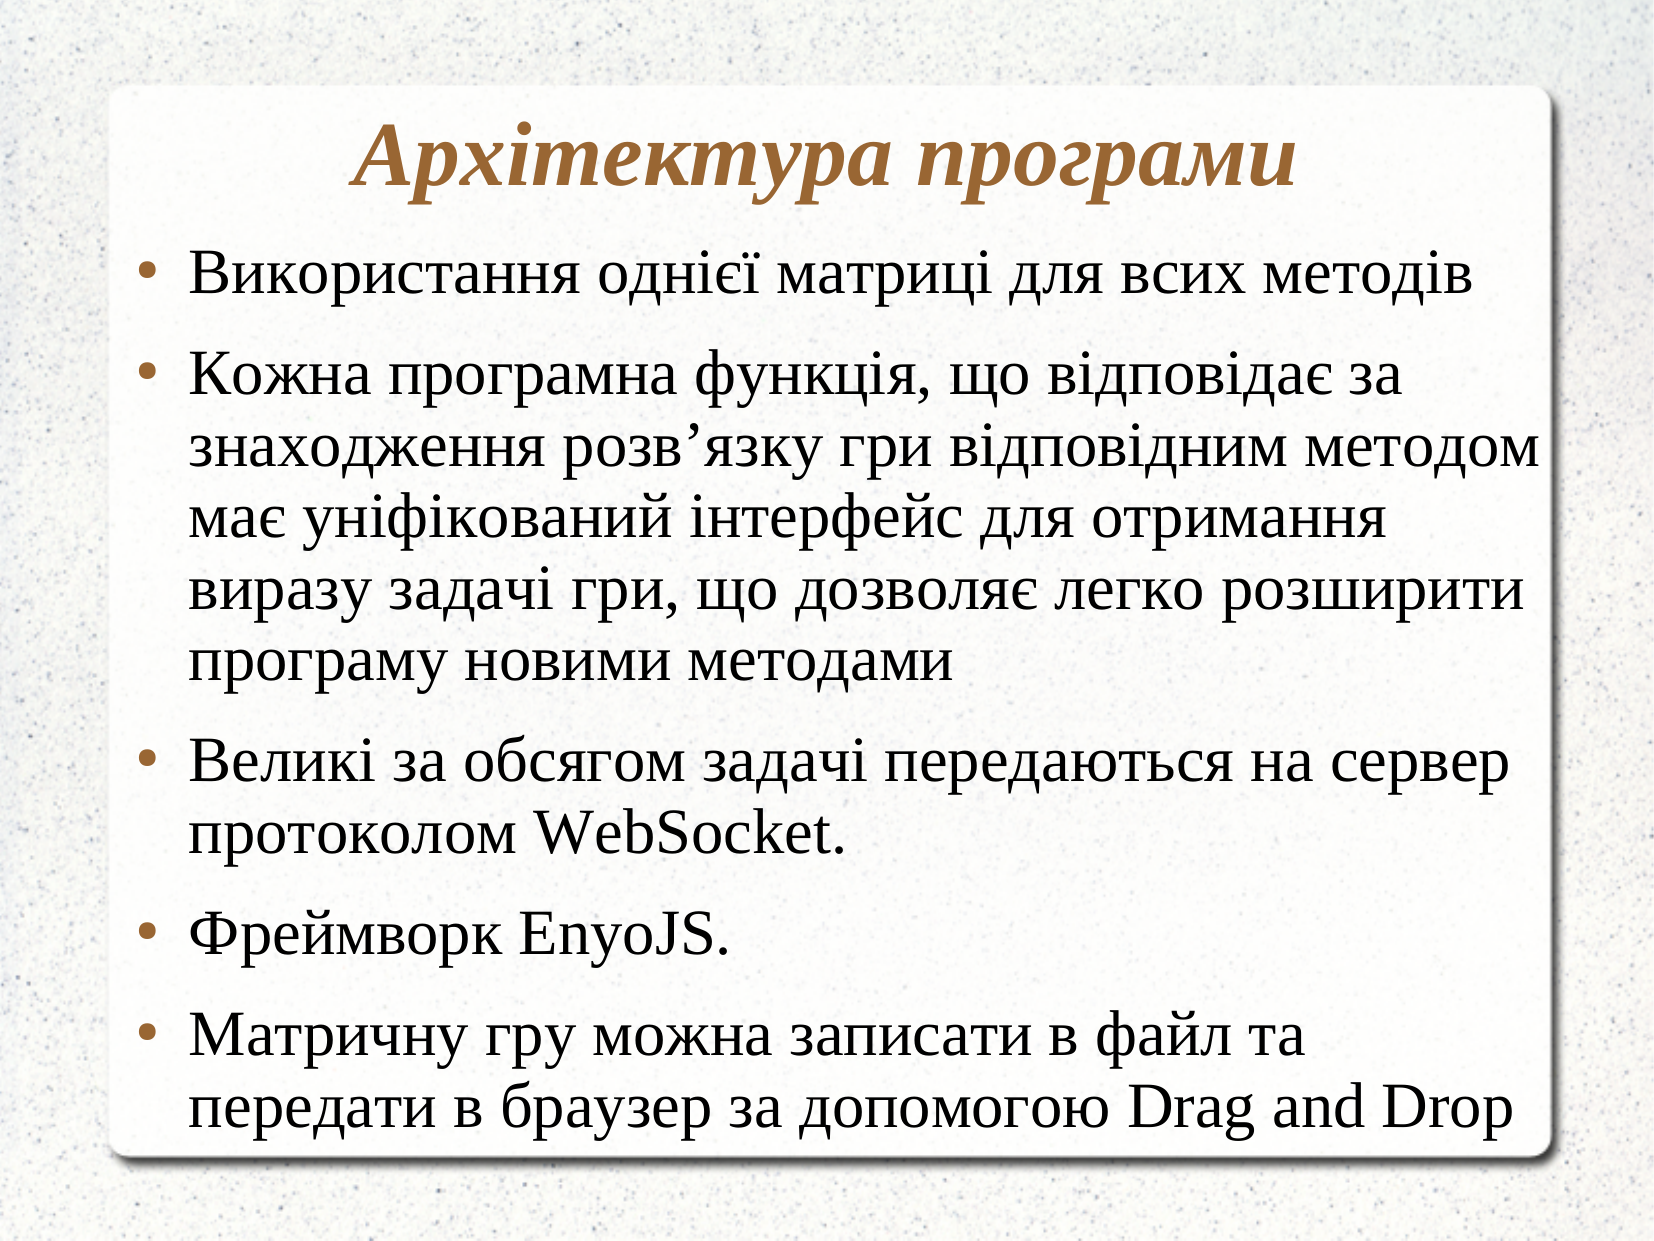

# Архітектура програми
Використання однієї матриці для всих методів
Кожна програмна функція, що відповідає за знаходження розв’язку гри відповідним методом має уніфікований інтерфейс для отримання виразу задачі гри, що дозволяє легко розширити програму новими методами
Великі за обсягом задачі передаються на сервер протоколом WebSocket.
Фреймворк EnyoJS.
Матричну гру можна записати в файл та передати в браузер за допомогою Drag and Drop